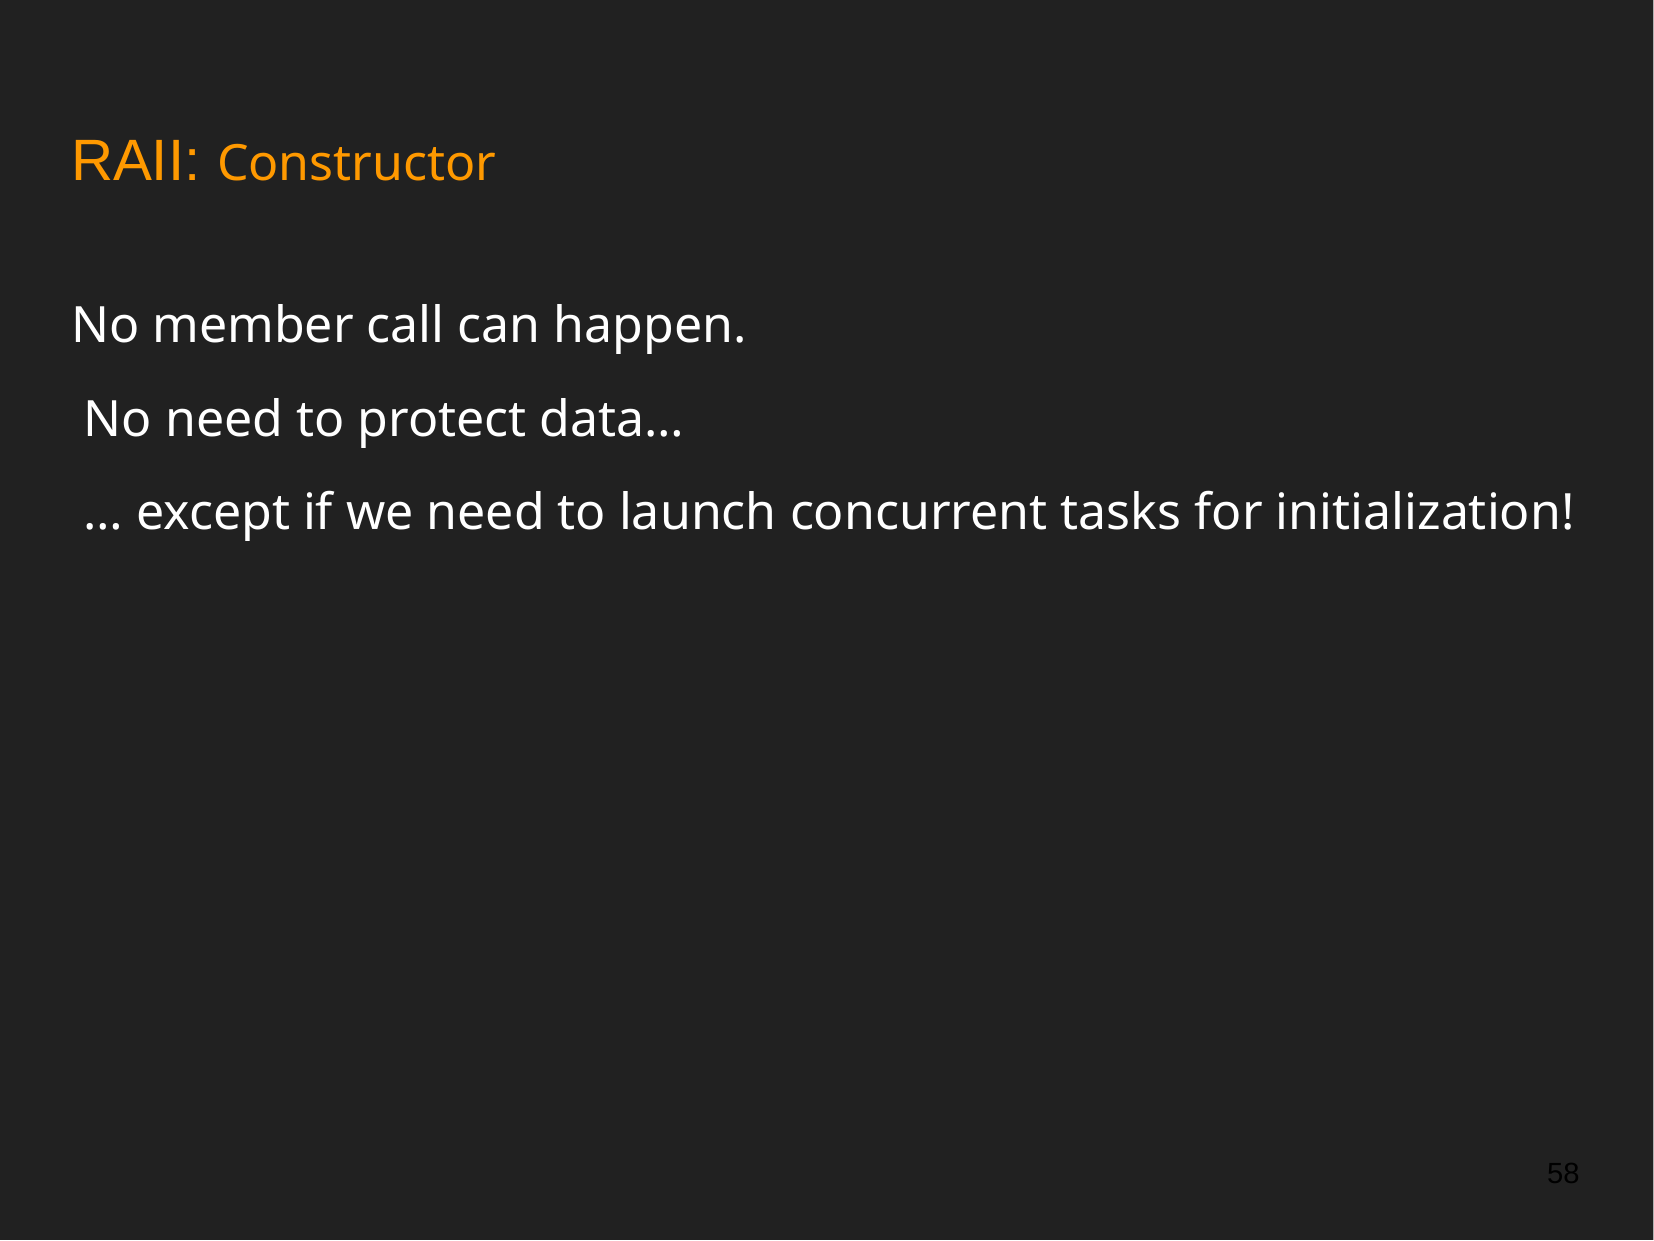

# RAII: Constructor
No member call can happen.
No need to protect data…
… except if we need to launch concurrent tasks for initialization!